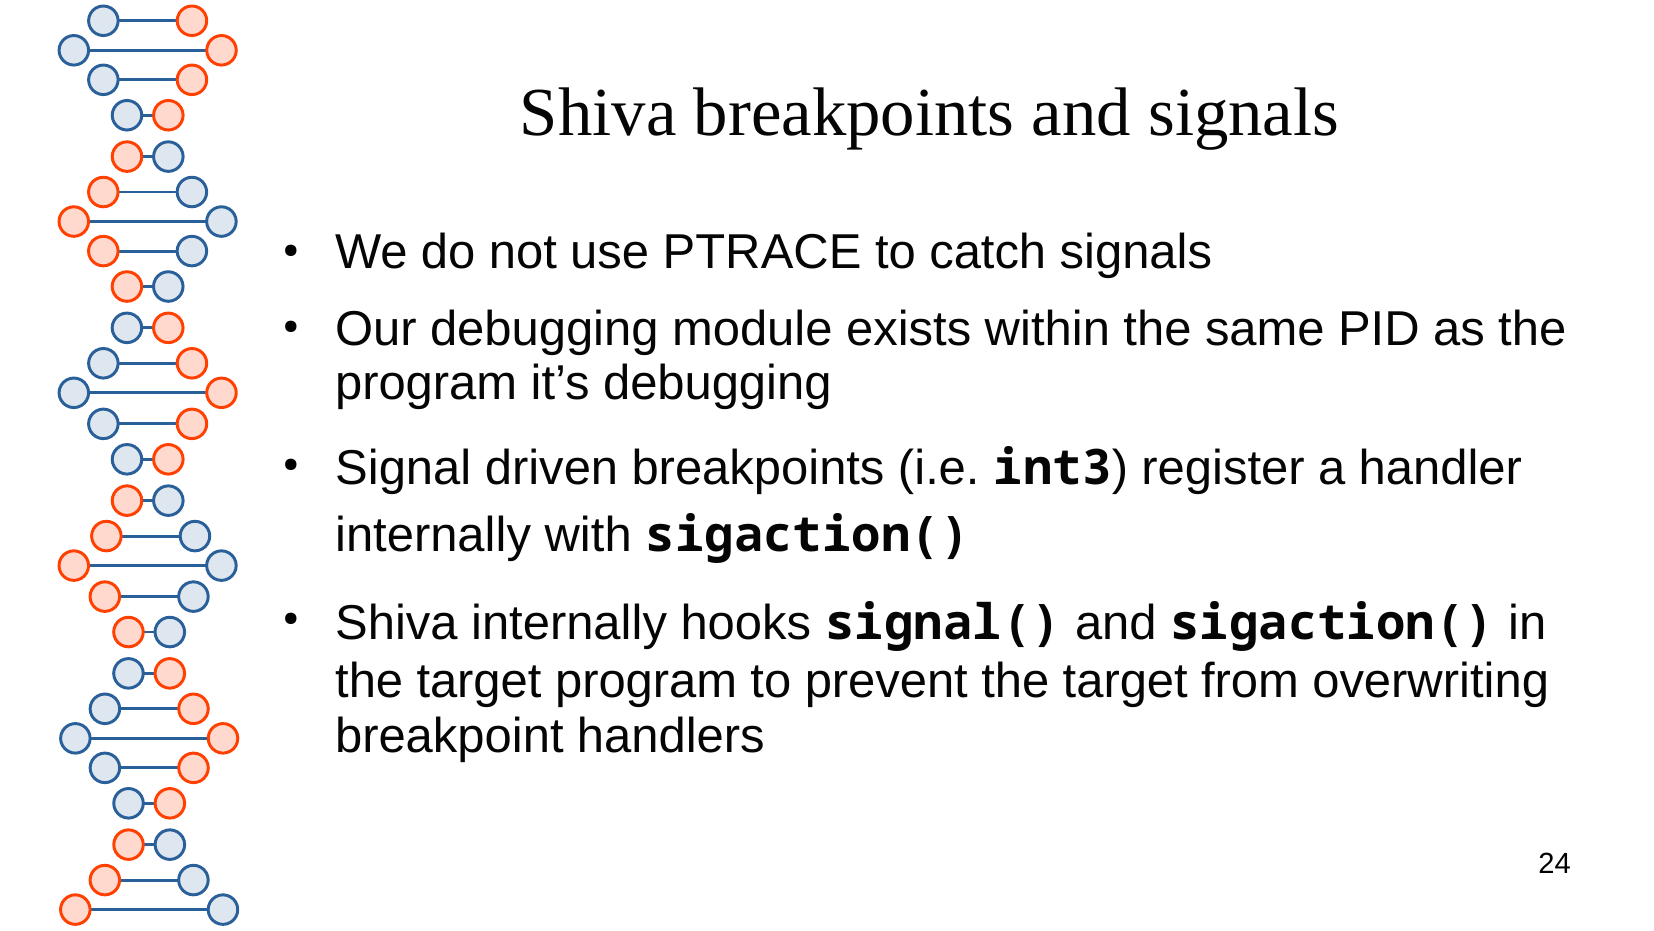

# Shiva breakpoints and signals
We do not use PTRACE to catch signals
Our debugging module exists within the same PID as the program it’s debugging
Signal driven breakpoints (i.e. int3) register a handler internally with sigaction()
Shiva internally hooks signal() and sigaction() in the target program to prevent the target from overwriting breakpoint handlers
24